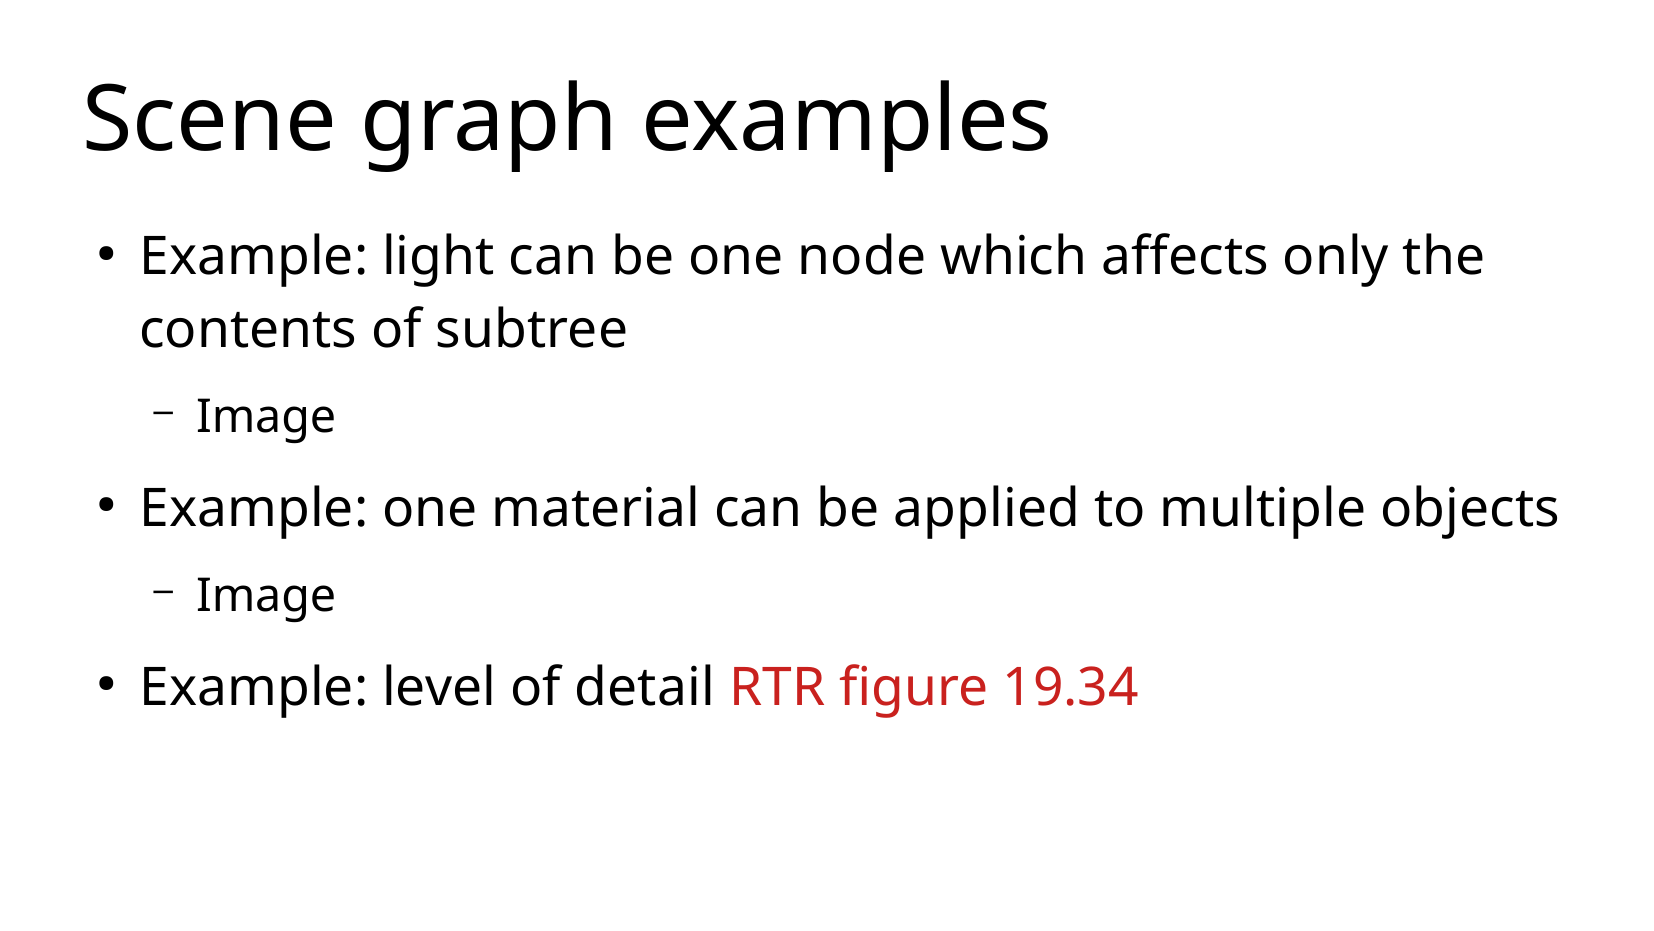

# Scene graph examples
Example: light can be one node which affects only the contents of subtree
Image
Example: one material can be applied to multiple objects
Image
Example: level of detail RTR figure 19.34